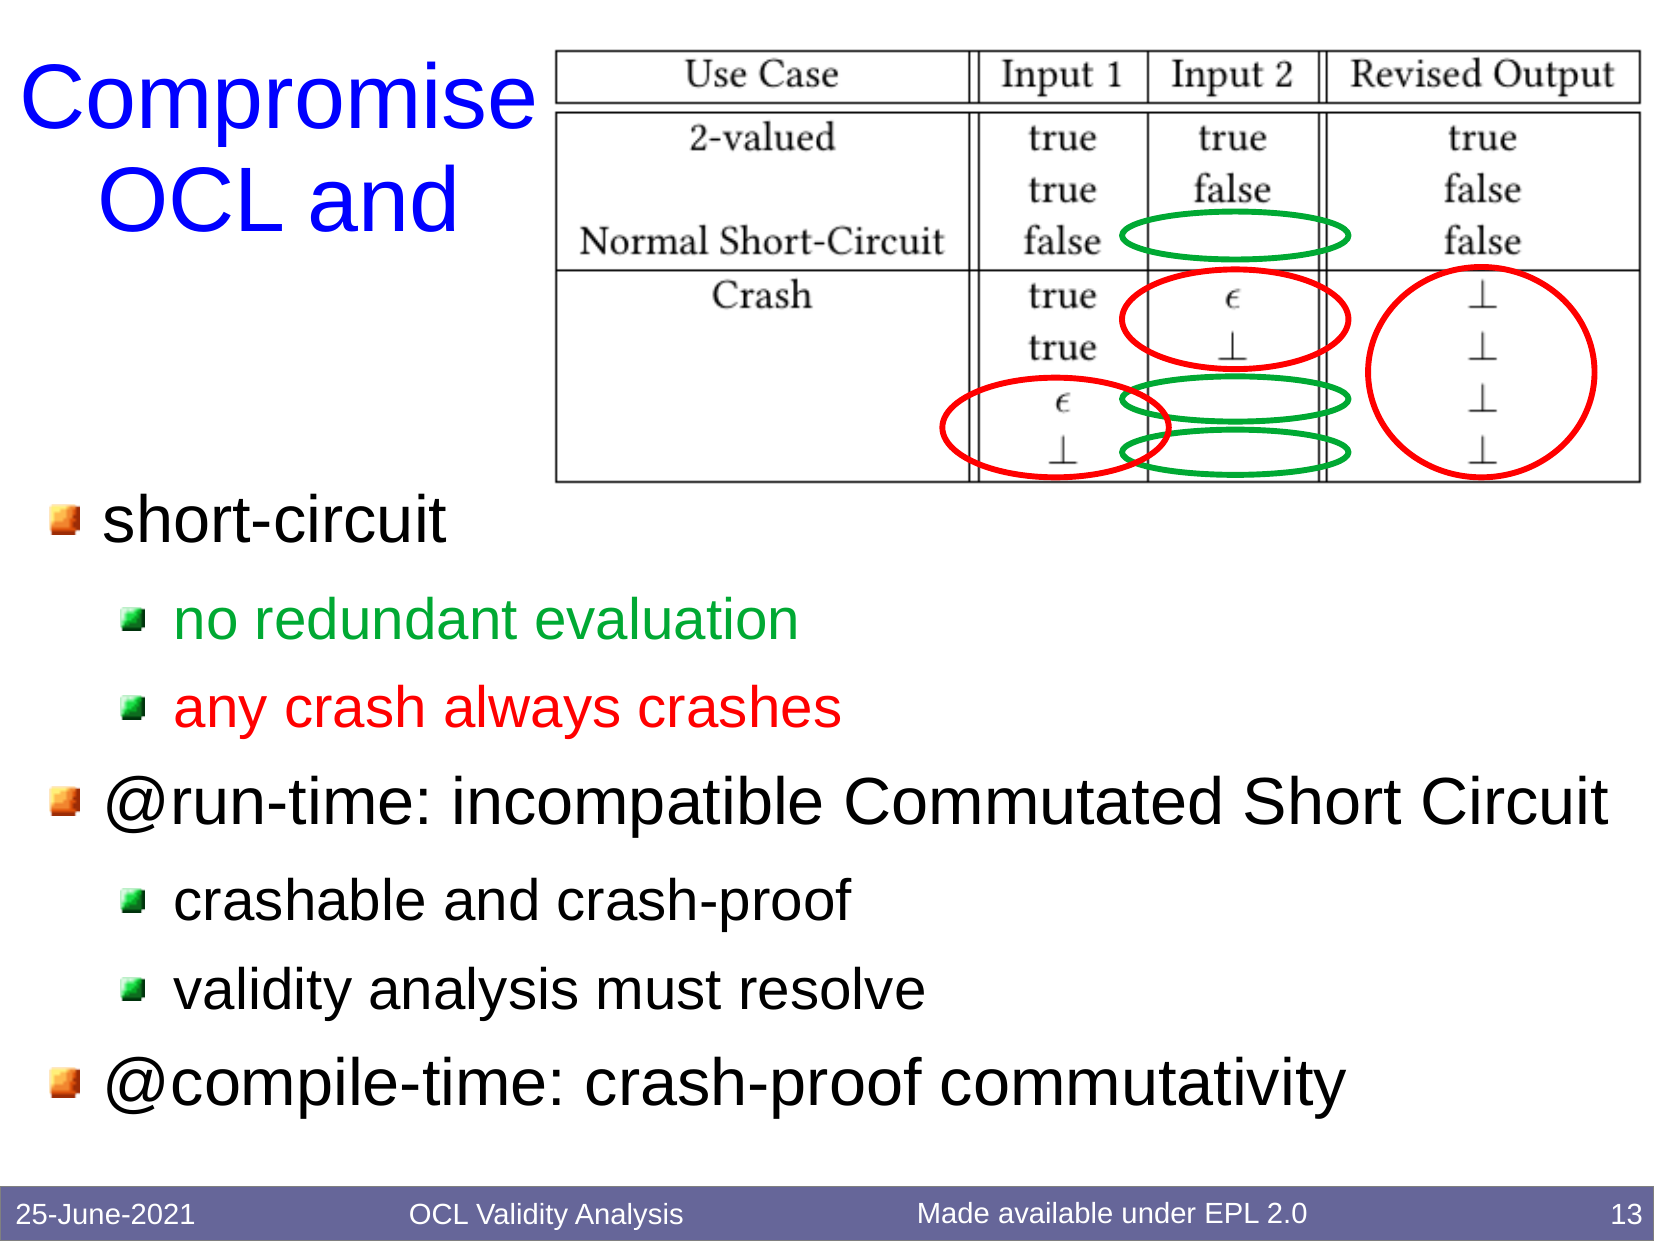

Compromise OCL and
# short-circuit
no redundant evaluation
any crash always crashes
@run-time: incompatible Commutated Short Circuit
crashable and crash-proof
validity analysis must resolve
@compile-time: crash-proof commutativity
25-June-2021
OCL Validity Analysis
13